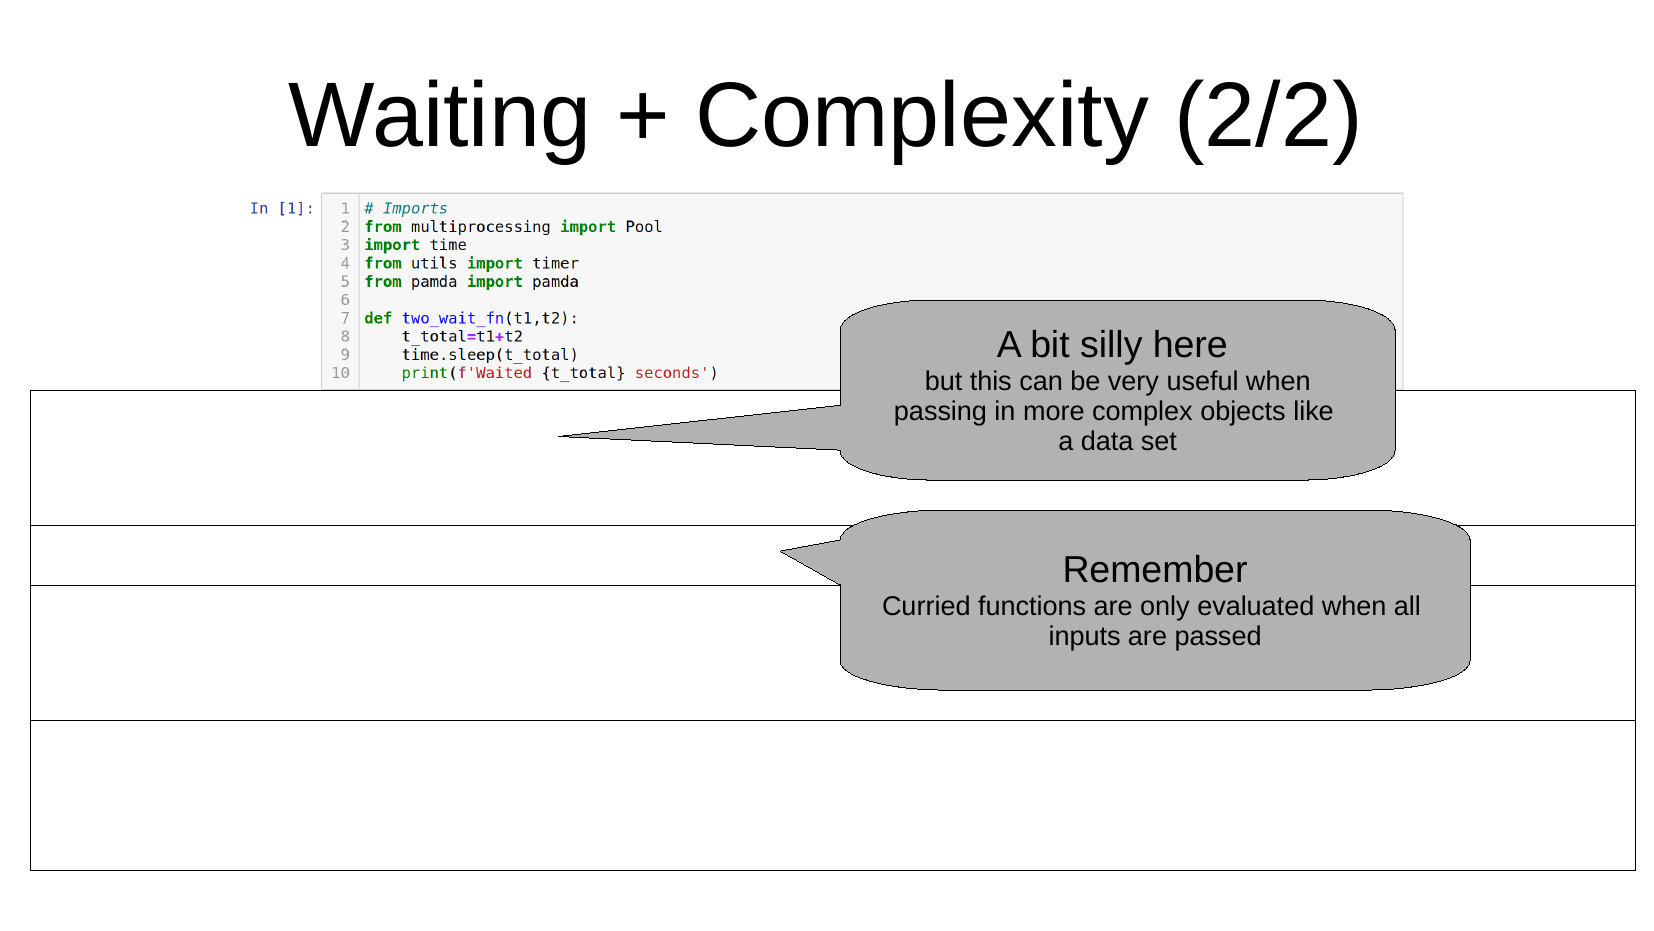

# Waiting + Complexity (2/2)
A bit silly here
but this can be very useful when
passing in more complex objects like
a data set
Remember
Curried functions are only evaluated when all
inputs are passed